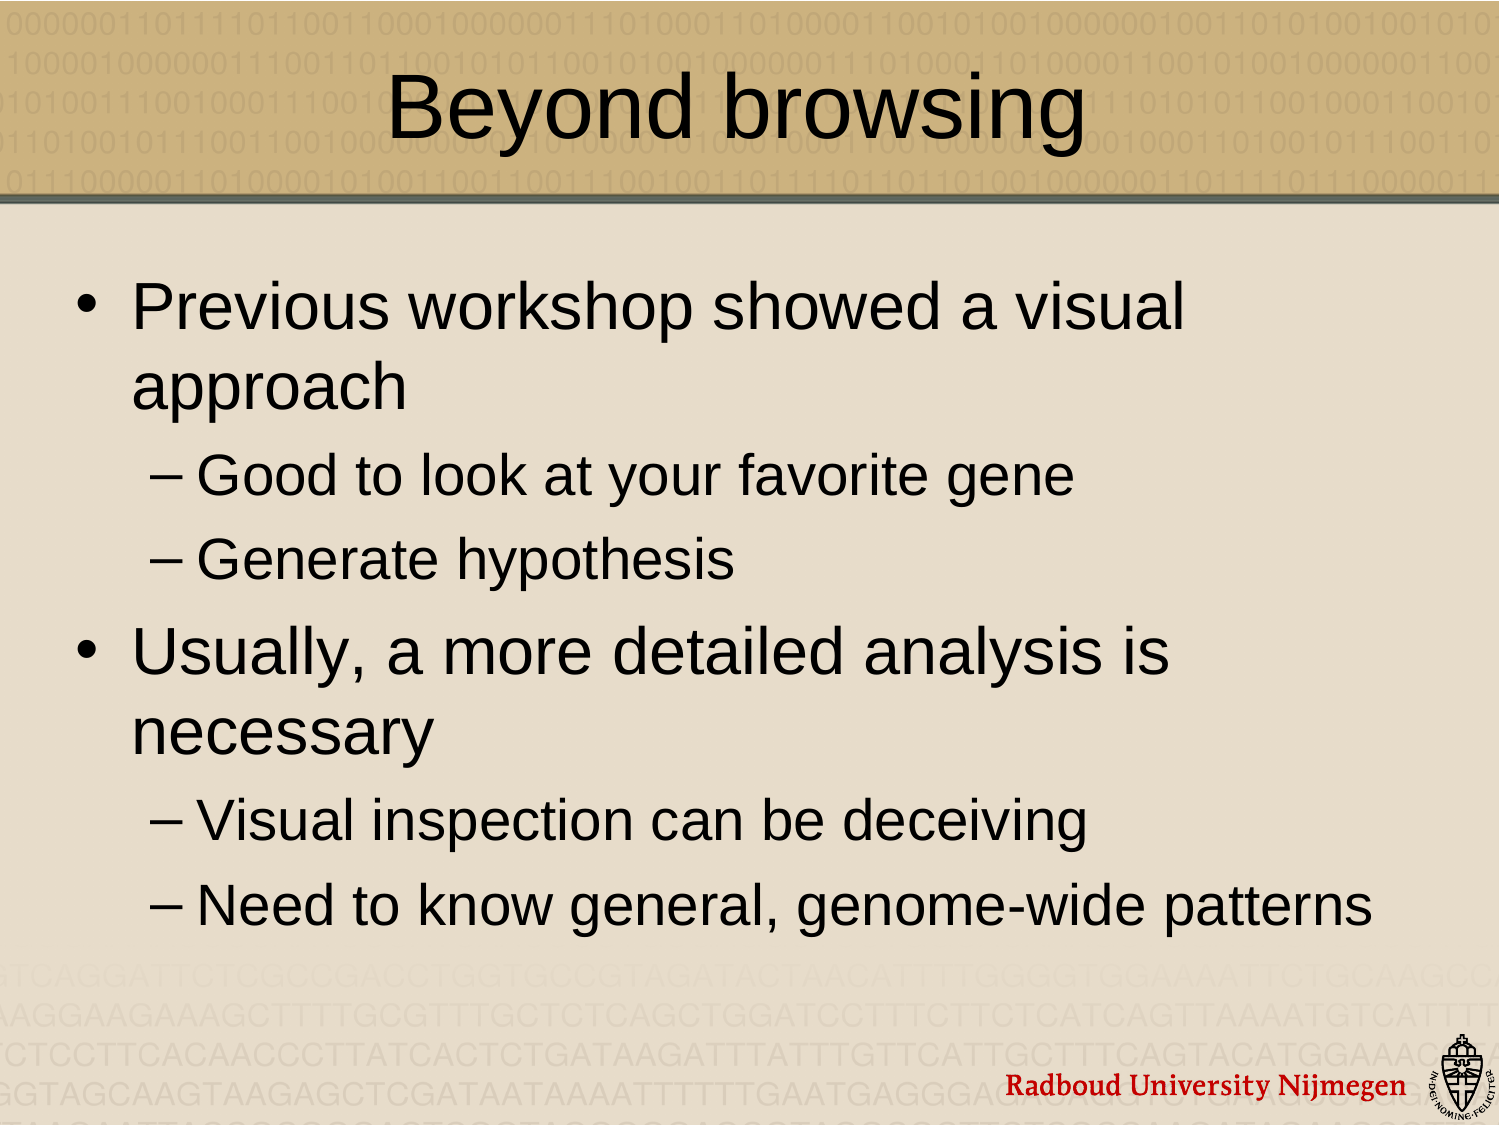

# Beyond browsing
Previous workshop showed a visual approach
Good to look at your favorite gene
Generate hypothesis
Usually, a more detailed analysis is necessary
Visual inspection can be deceiving
Need to know general, genome-wide patterns